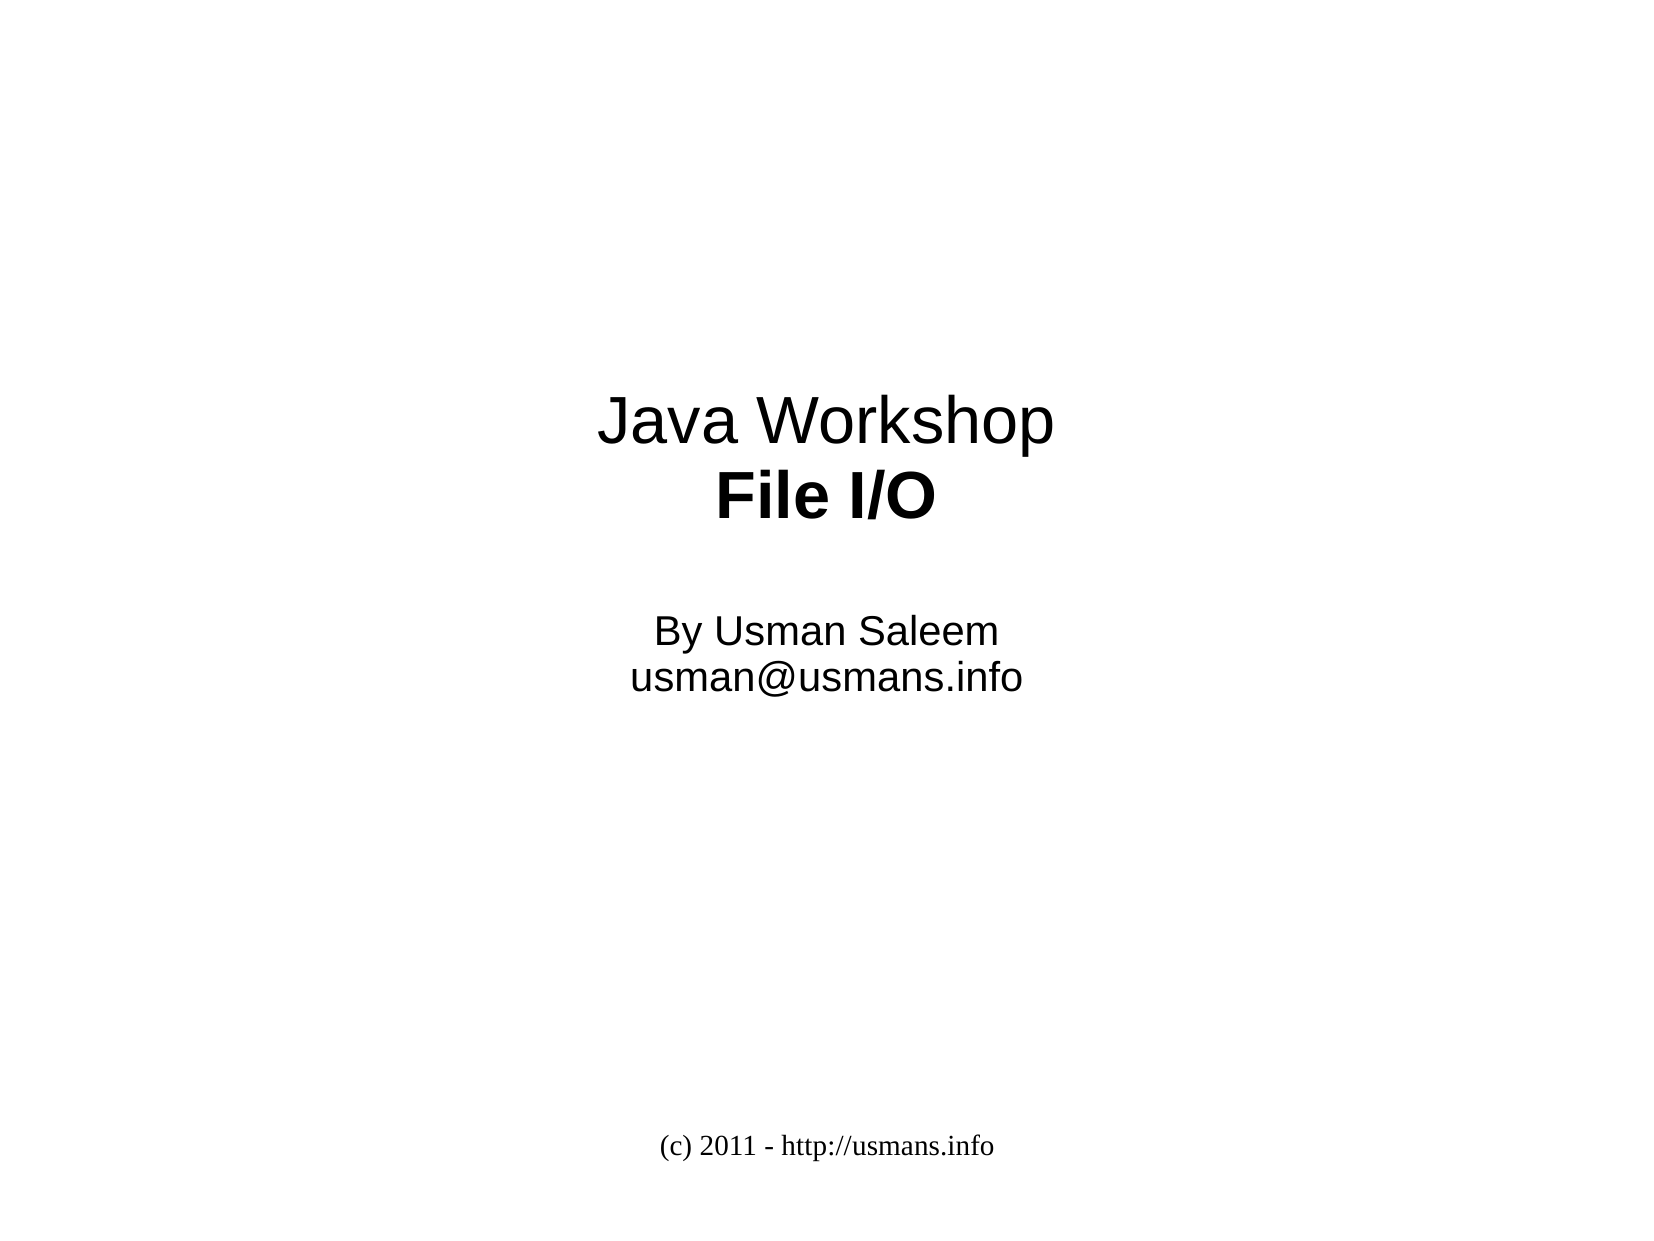

# Java Workshop
File I/O
By Usman Saleem
usman@usmans.info
(c) 2011 - http://usmans.info